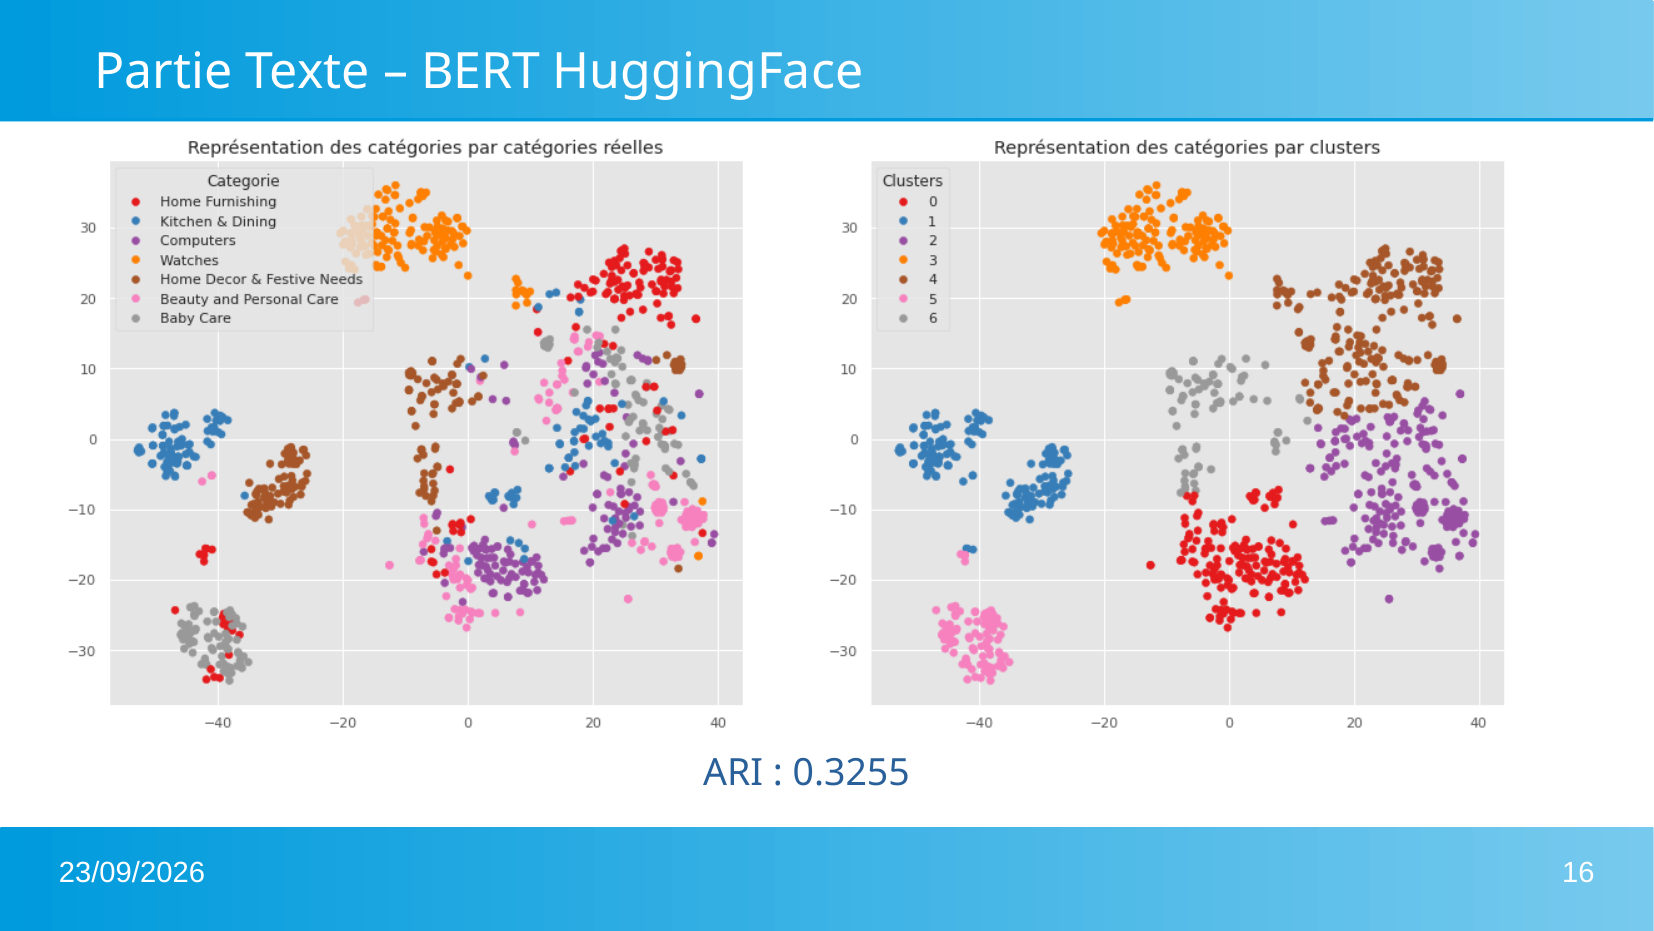

# Partie Texte – BERT HuggingFace
ARI : 0.3255
16